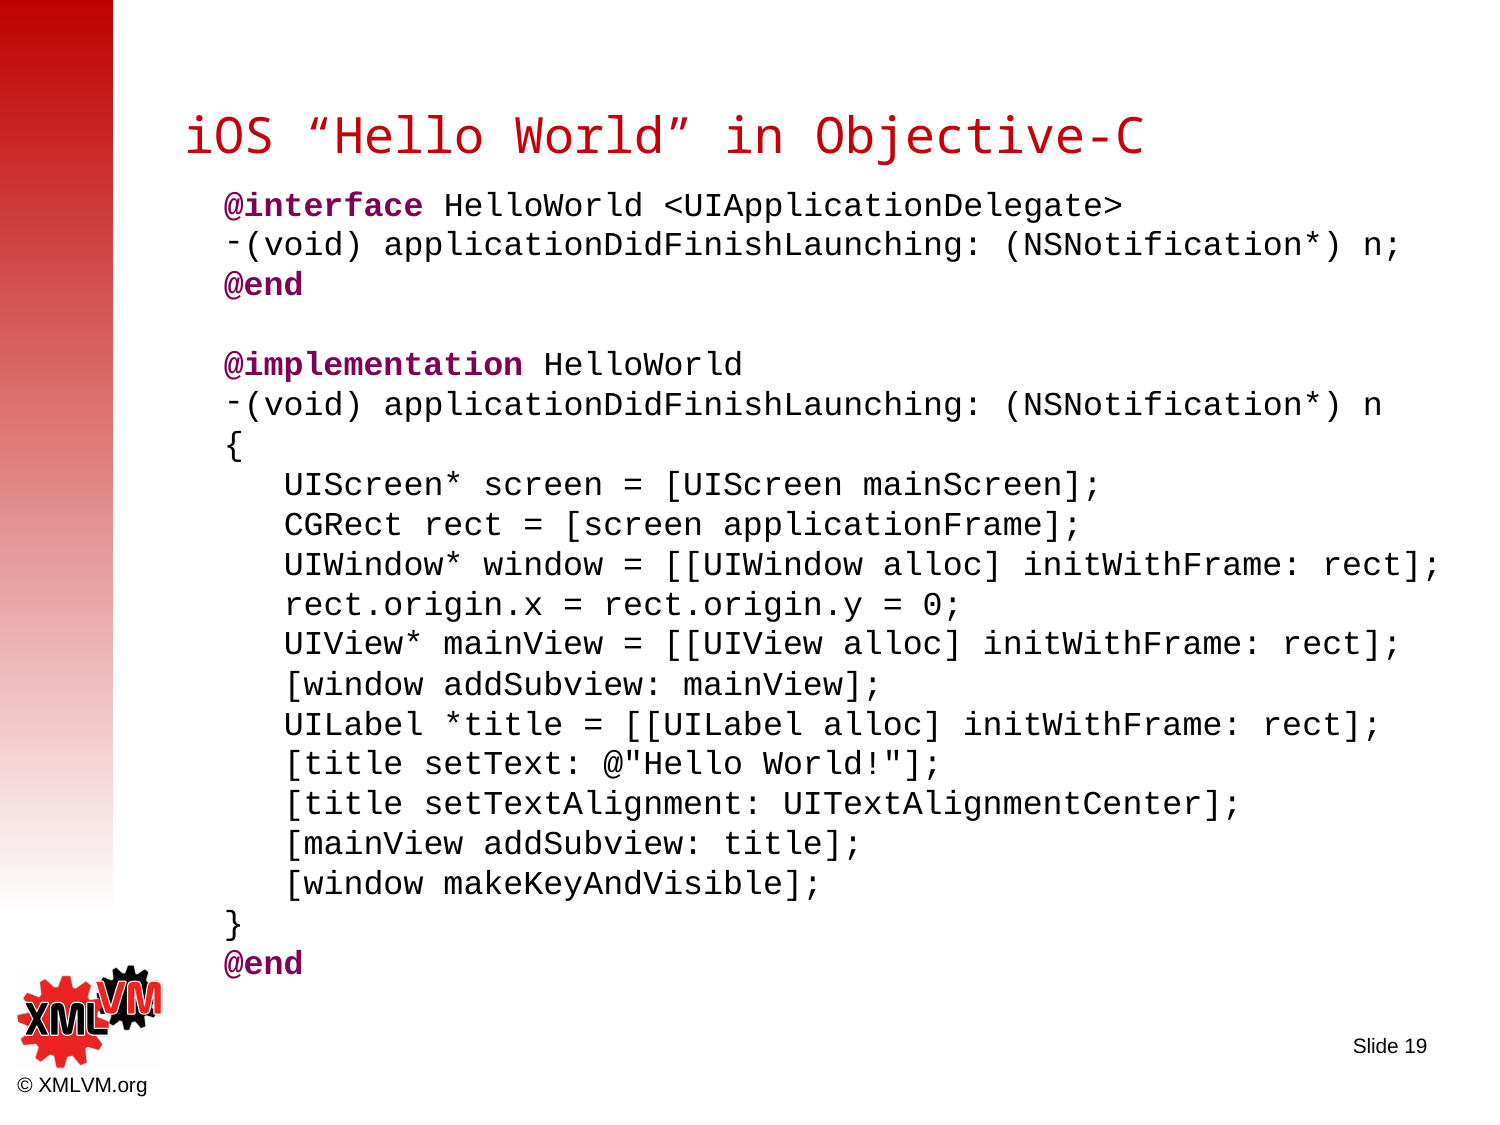

# iOS “Hello World” in Objective-C
@interface HelloWorld <UIApplicationDelegate>
(void) applicationDidFinishLaunching: (NSNotification*) n;
@end
@implementation HelloWorld
(void) applicationDidFinishLaunching: (NSNotification*) n
{
 UIScreen* screen = [UIScreen mainScreen];
 CGRect rect = [screen applicationFrame];
 UIWindow* window = [[UIWindow alloc] initWithFrame: rect];
 rect.origin.x = rect.origin.y = 0;
 UIView* mainView = [[UIView alloc] initWithFrame: rect];
 [window addSubview: mainView];
 UILabel *title = [[UILabel alloc] initWithFrame: rect];
 [title setText: @"Hello World!"];
 [title setTextAlignment: UITextAlignmentCenter];
 [mainView addSubview: title];
 [window makeKeyAndVisible];
}
@end